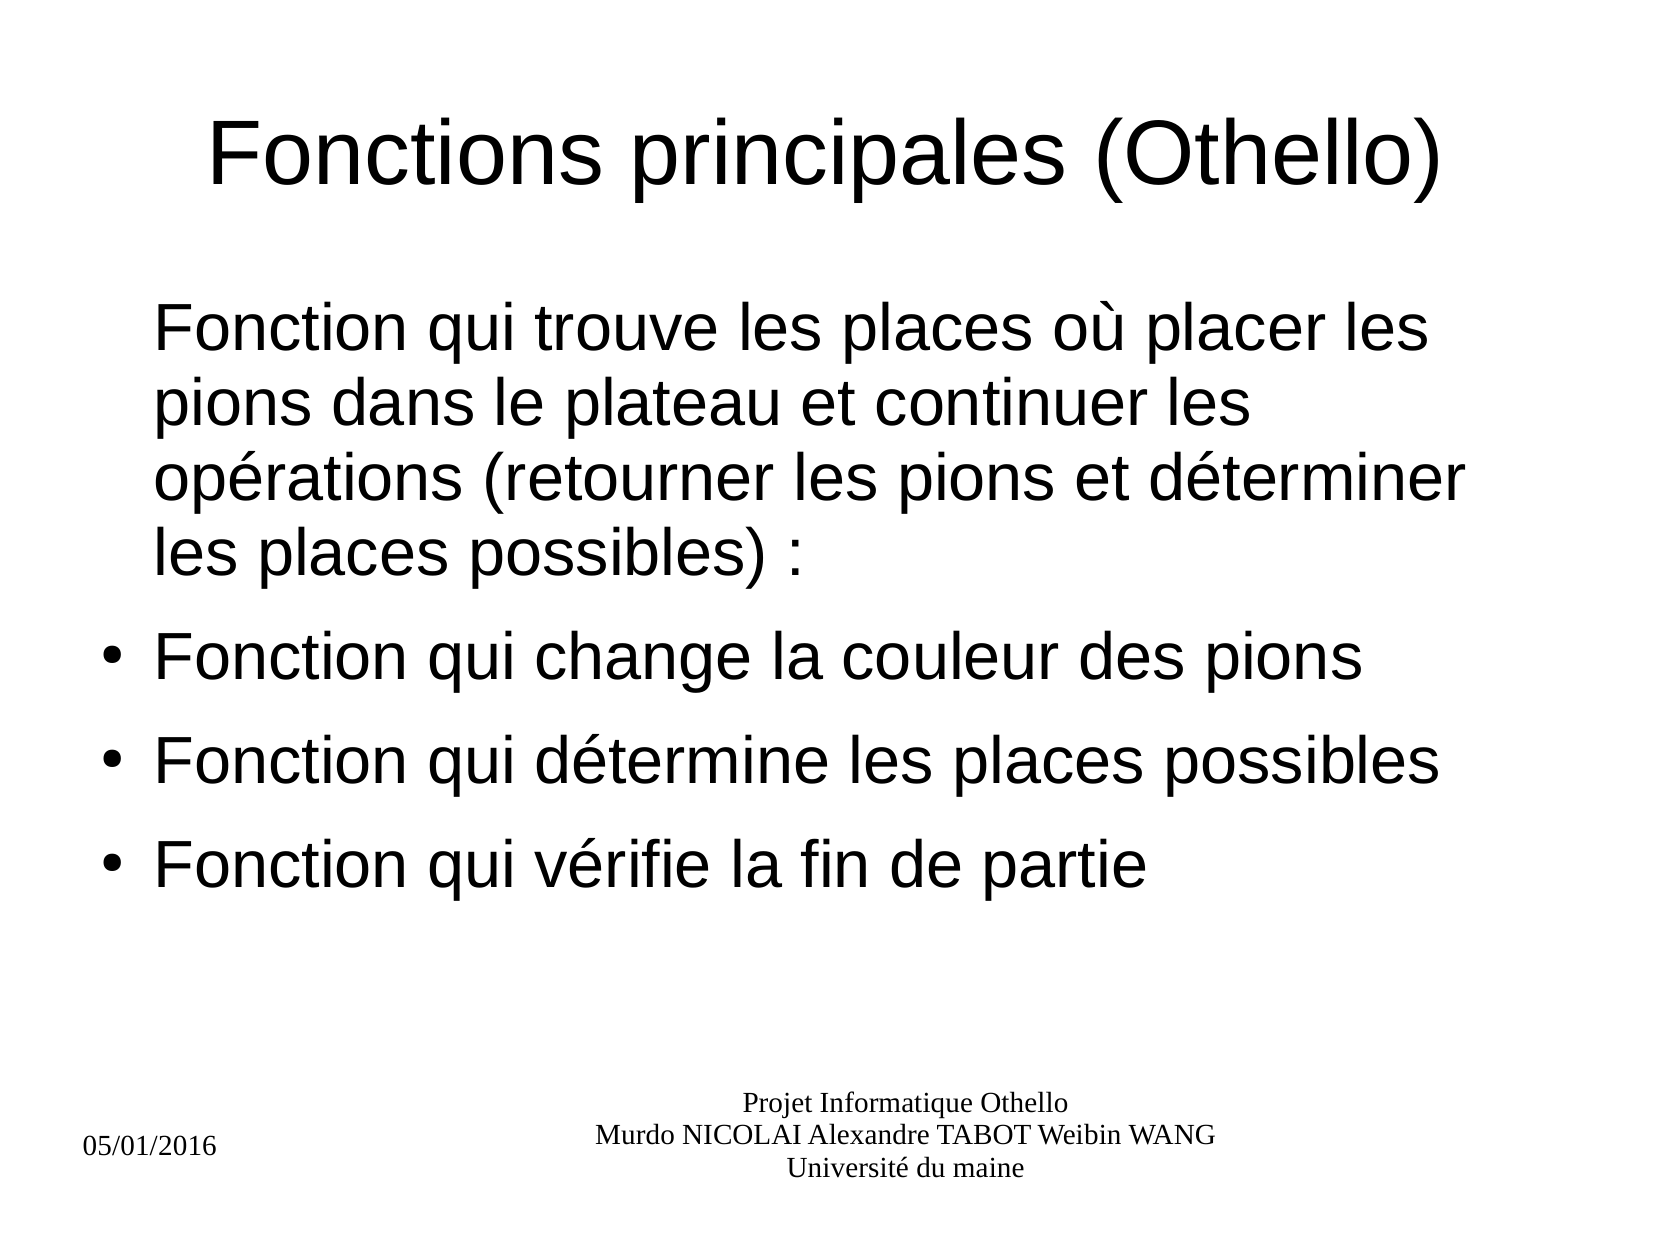

# Fonctions principales (Othello)
Fonction qui trouve les places où placer les pions dans le plateau et continuer les opérations (retourner les pions et déterminer les places possibles) :
Fonction qui change la couleur des pions
Fonction qui détermine les places possibles
Fonction qui vérifie la fin de partie